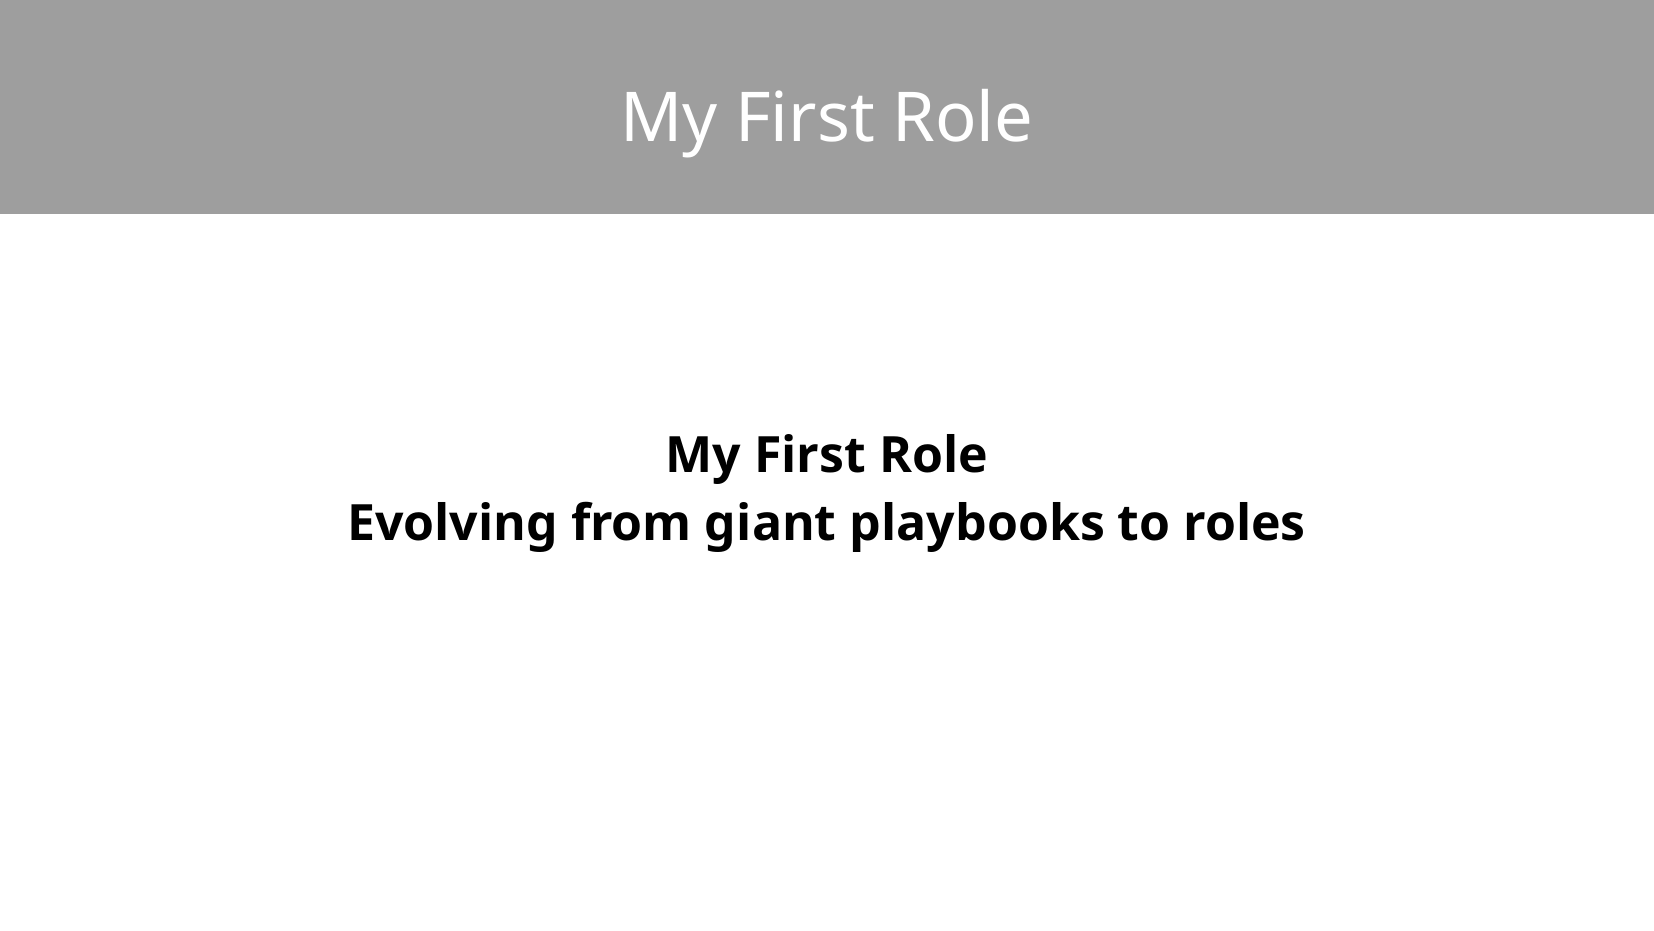

# My First Role
My First Role
Evolving from giant playbooks to roles